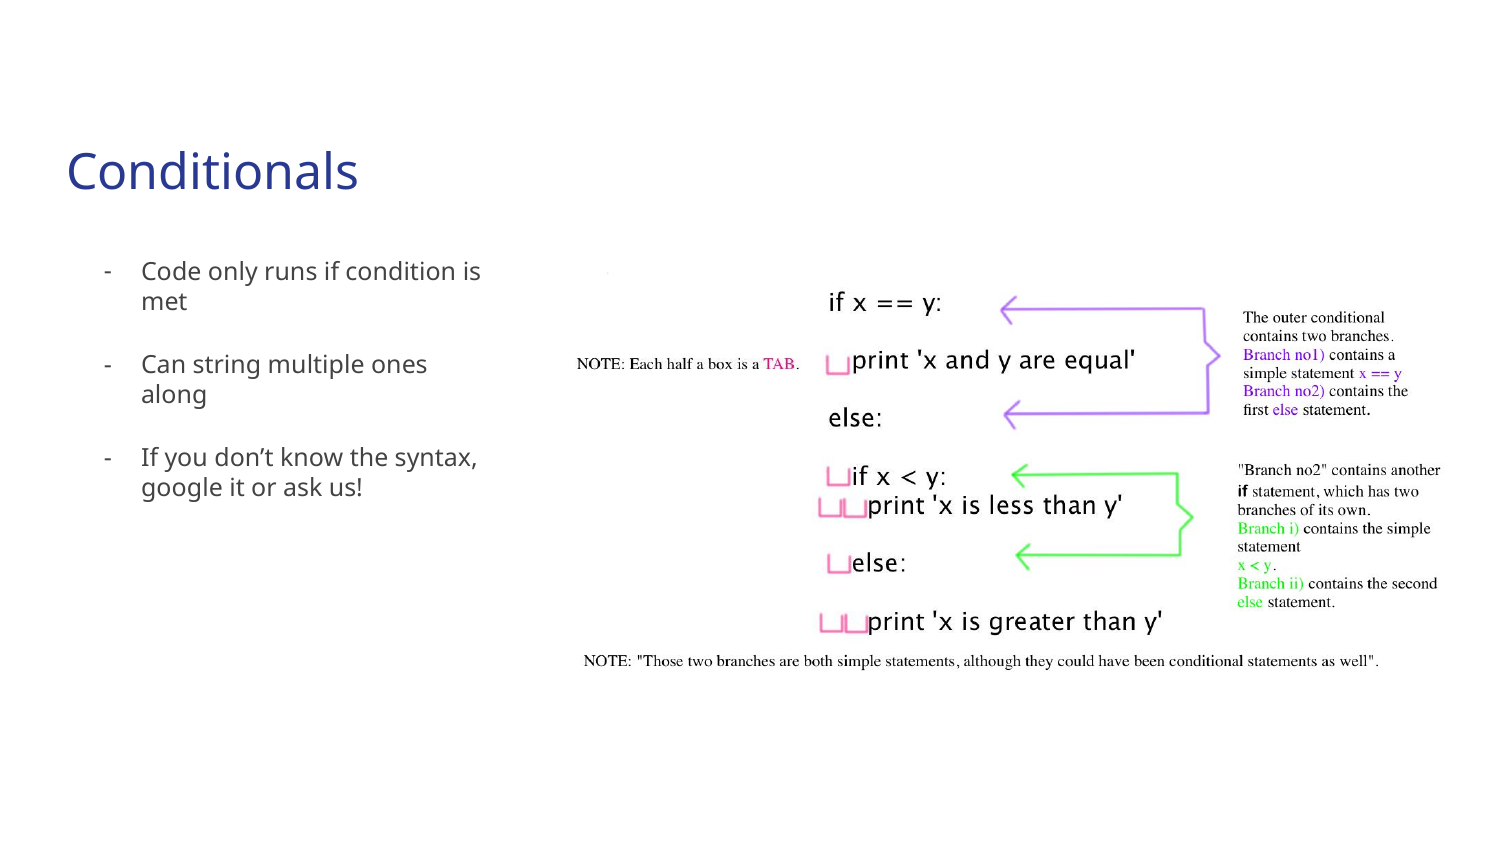

# Conditionals
Code only runs if condition is met
Can string multiple ones along
If you don’t know the syntax, google it or ask us!